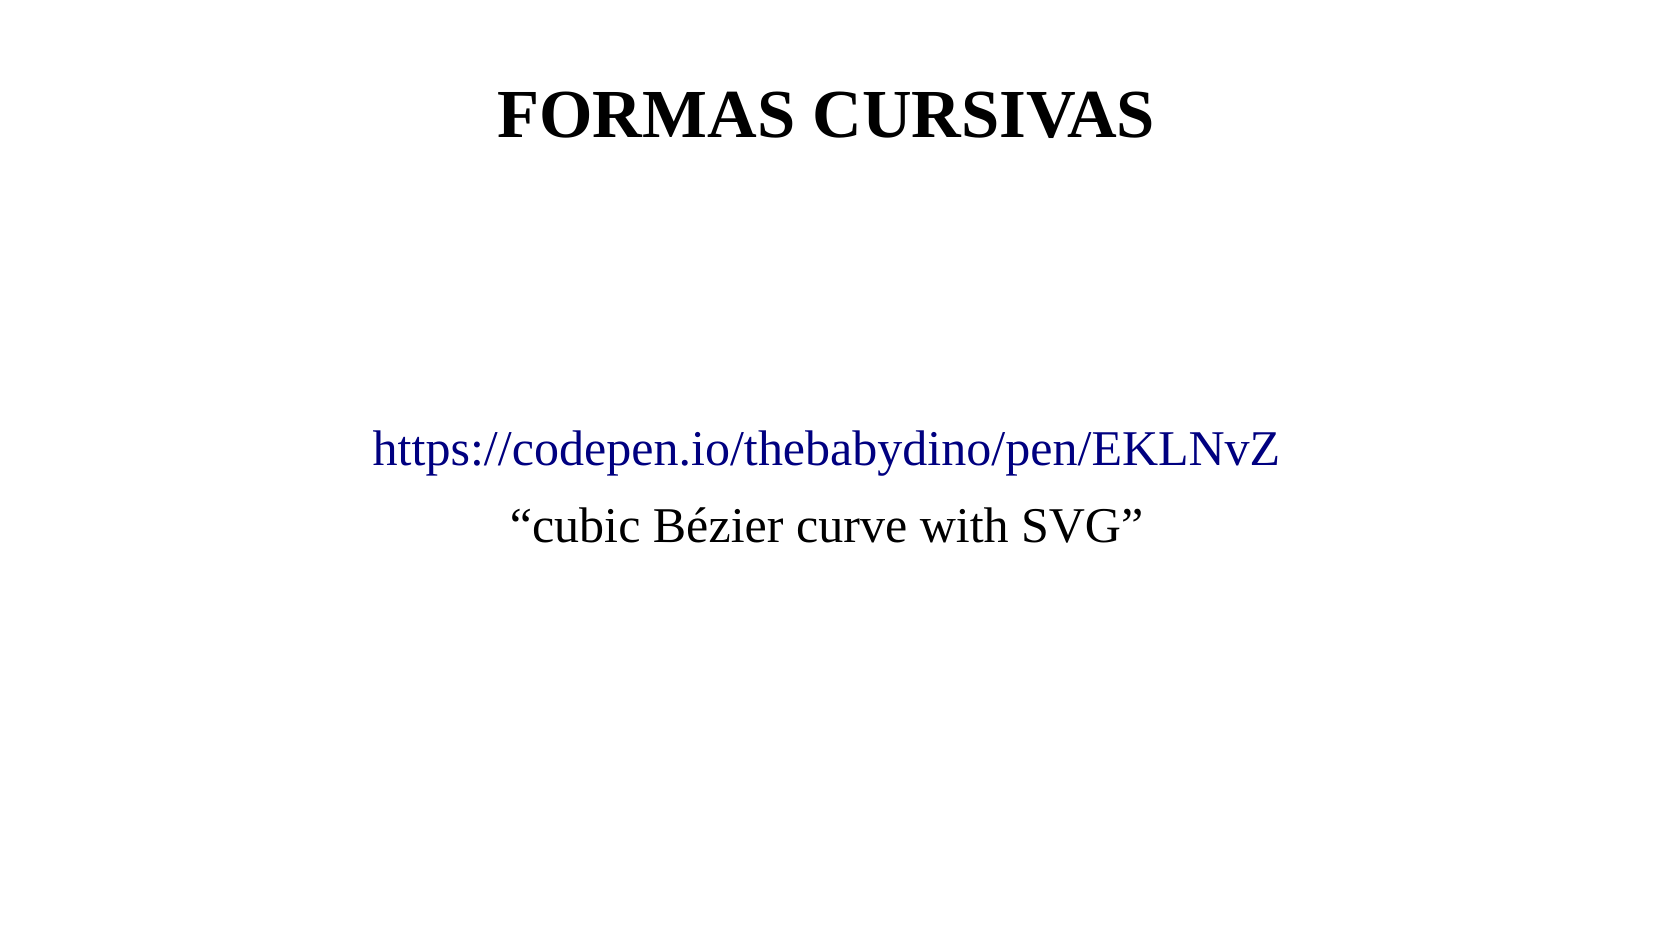

# FORMAS CURSIVAS
https://codepen.io/thebabydino/pen/EKLNvZ
“cubic Bézier curve with SVG”